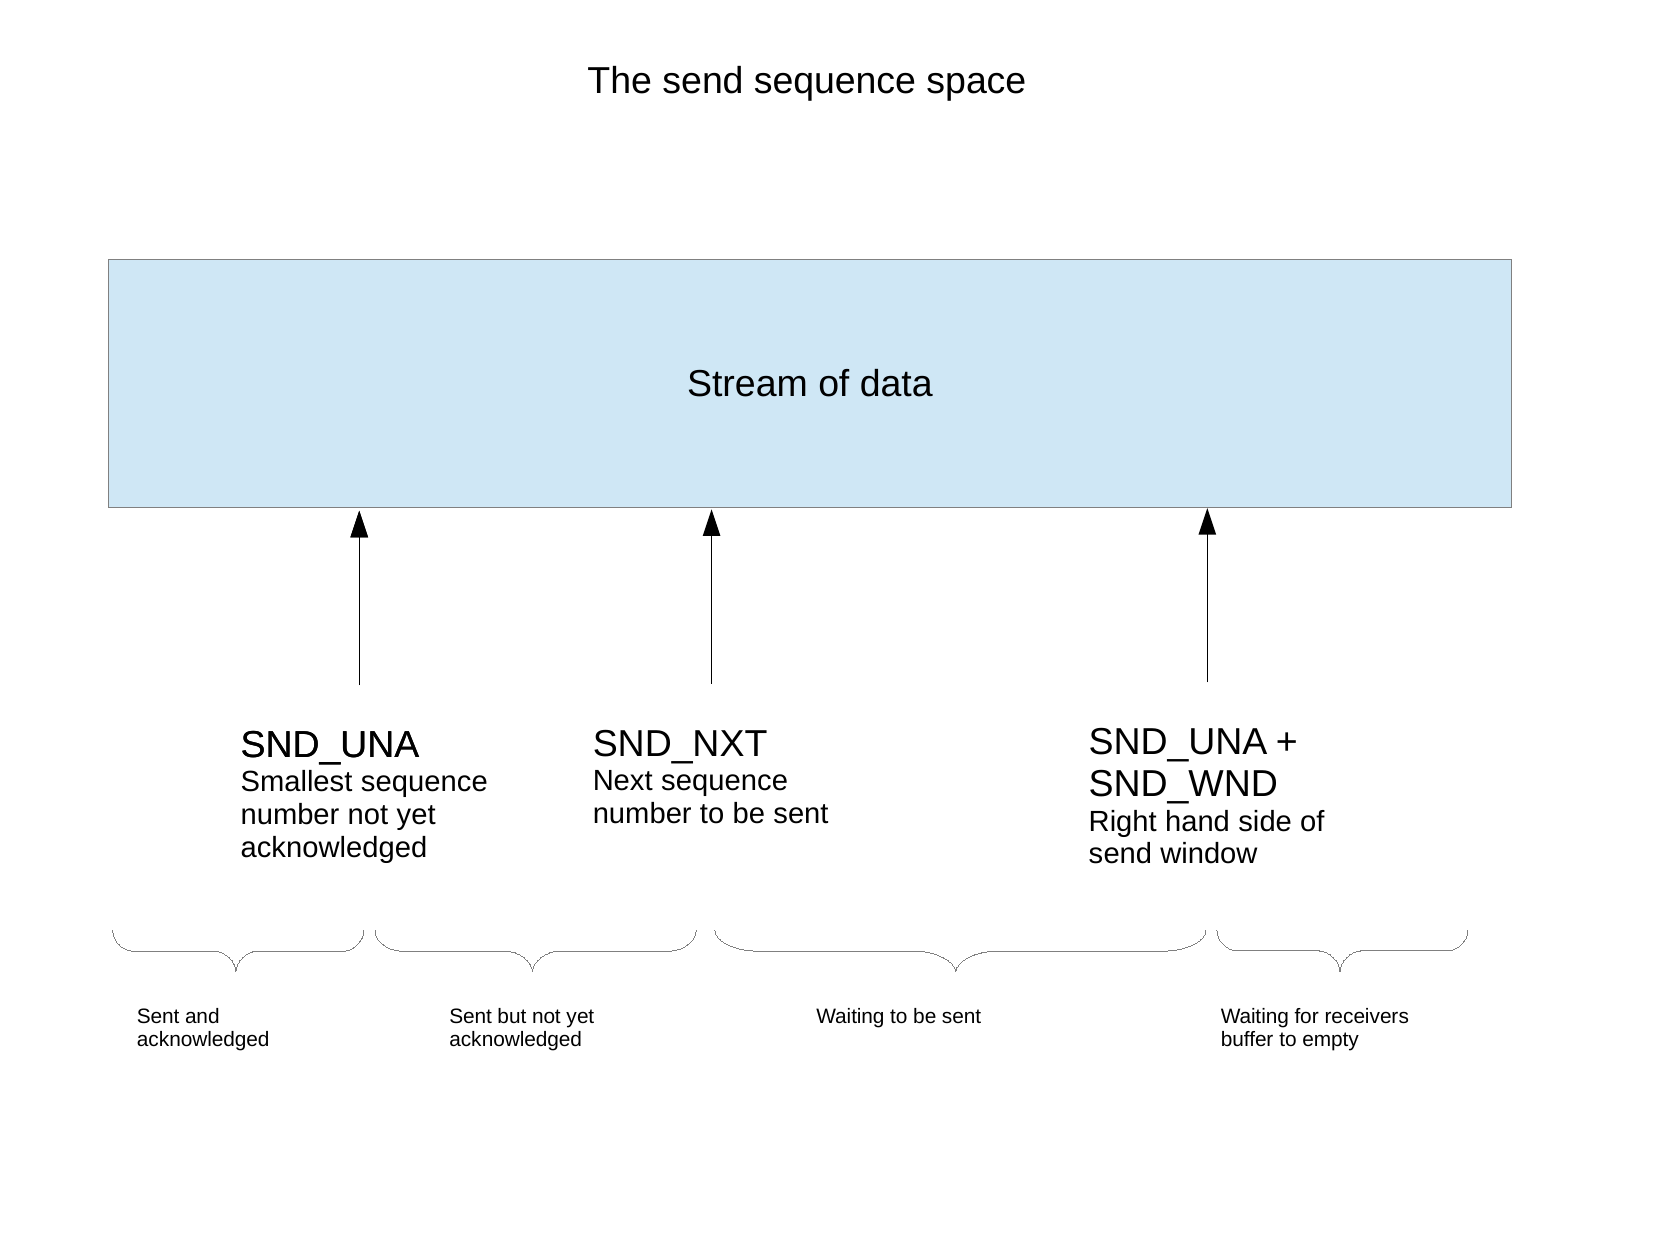

The send sequence space
Stream of data
SND_UNA + SND_WND
Right hand side of send window
SND_NXT
Next sequence number to be sent
SND_UNA
SND_UNA
Smallest sequence number not yet acknowledged
Sent and acknowledged
Sent but not yet acknowledged
Waiting to be sent
Waiting for receivers buffer to empty